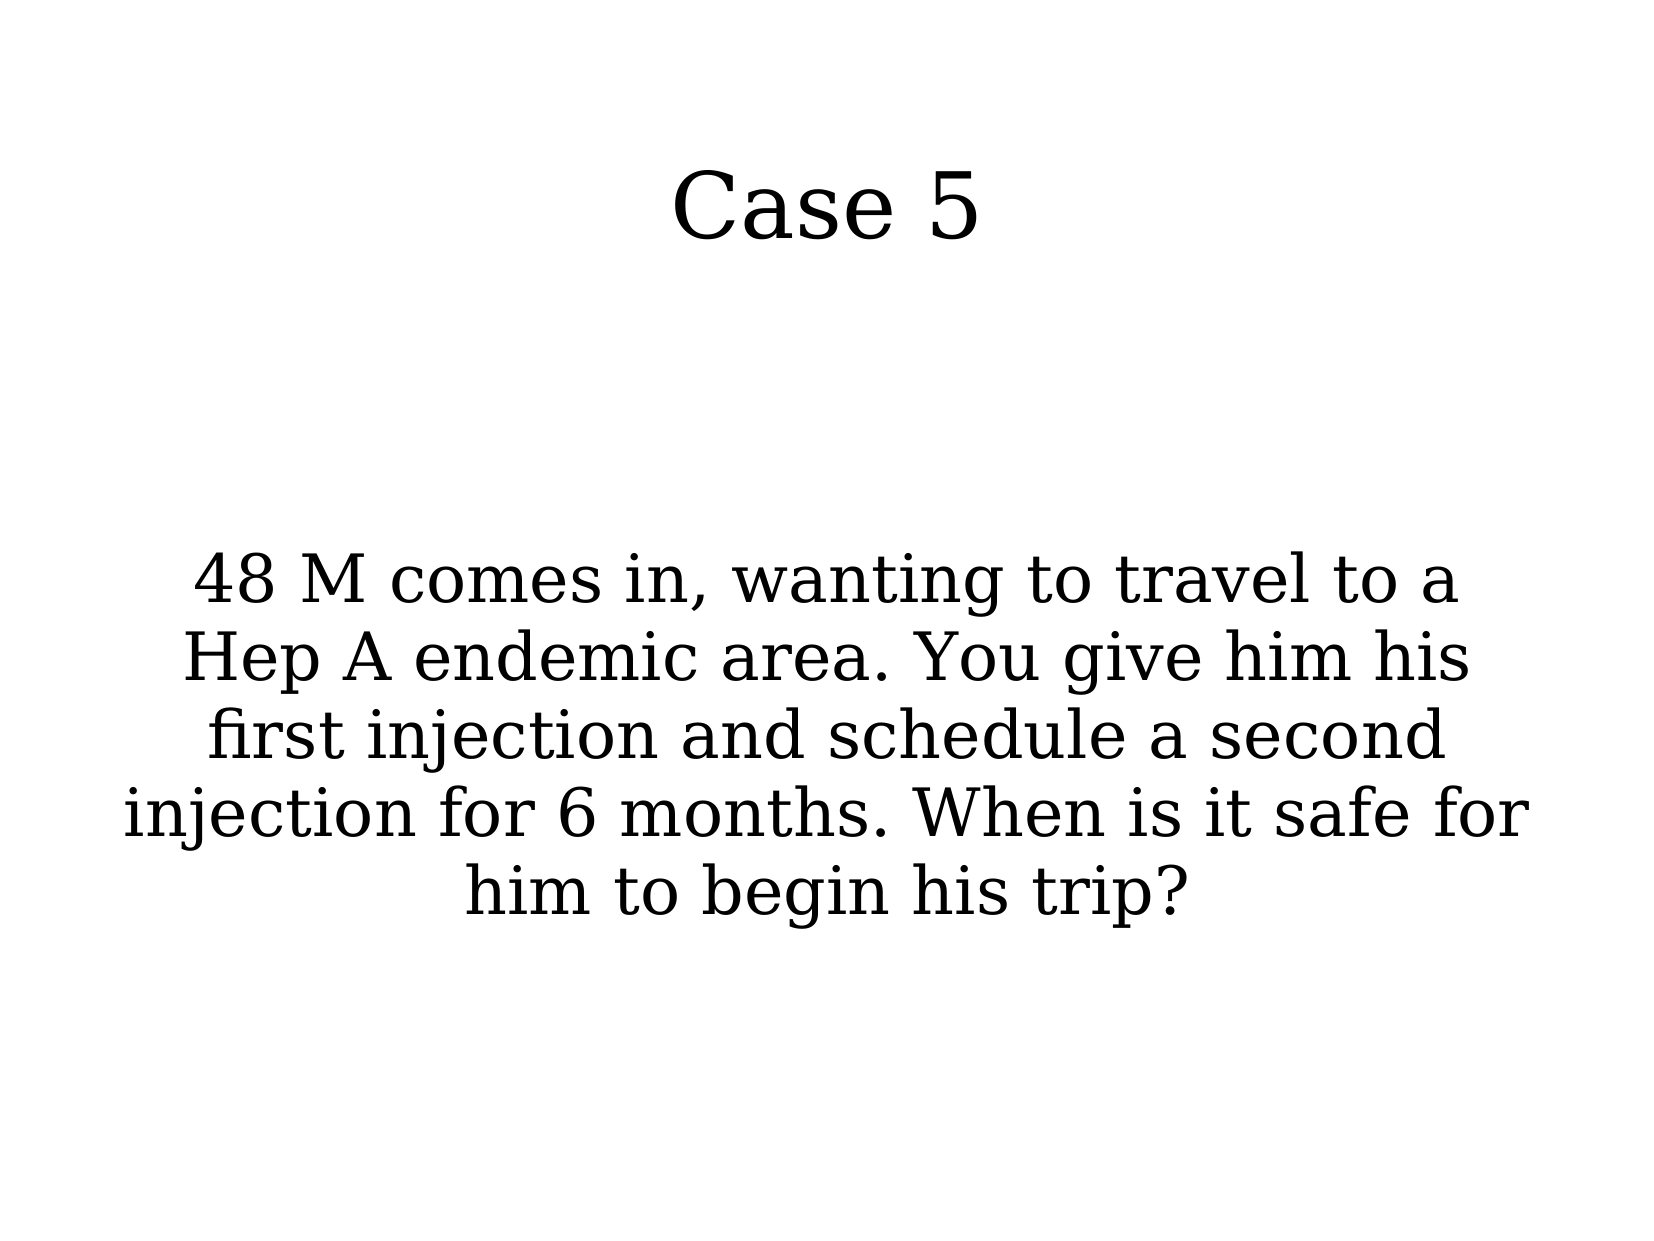

# Case 5
48 M comes in, wanting to travel to a Hep A endemic area. You give him his first injection and schedule a second injection for 6 months. When is it safe for him to begin his trip?